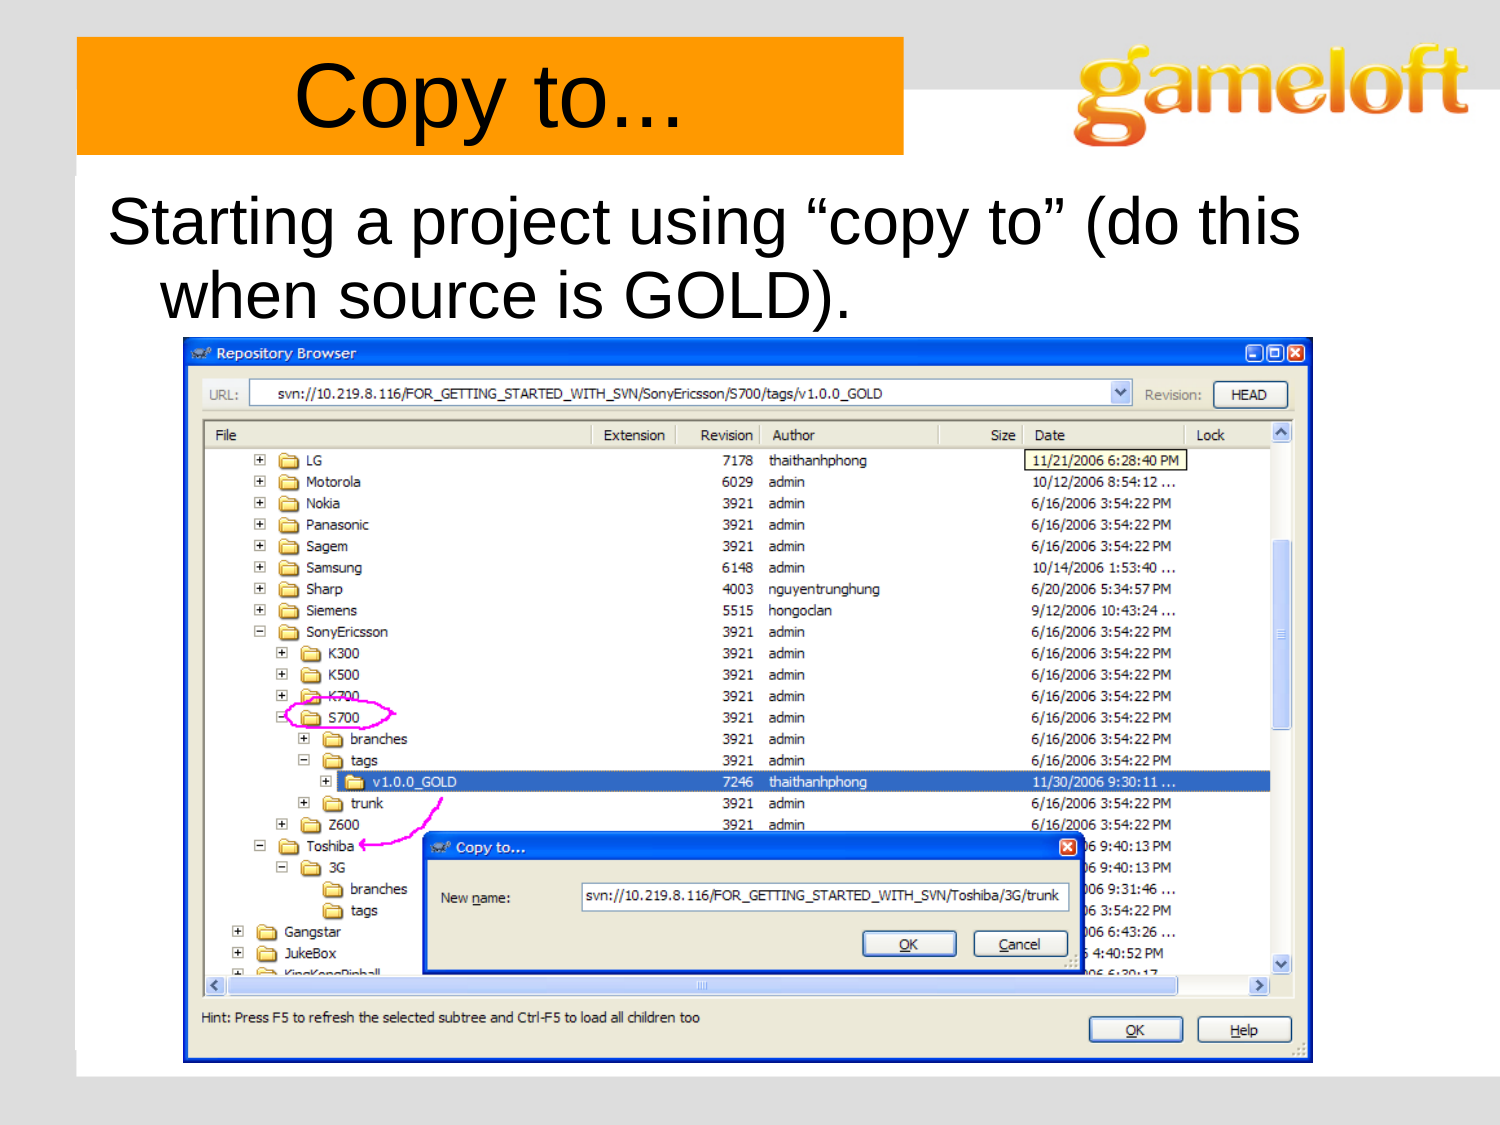

# Copy to...
Starting a project using “copy to” (do this when source is GOLD).